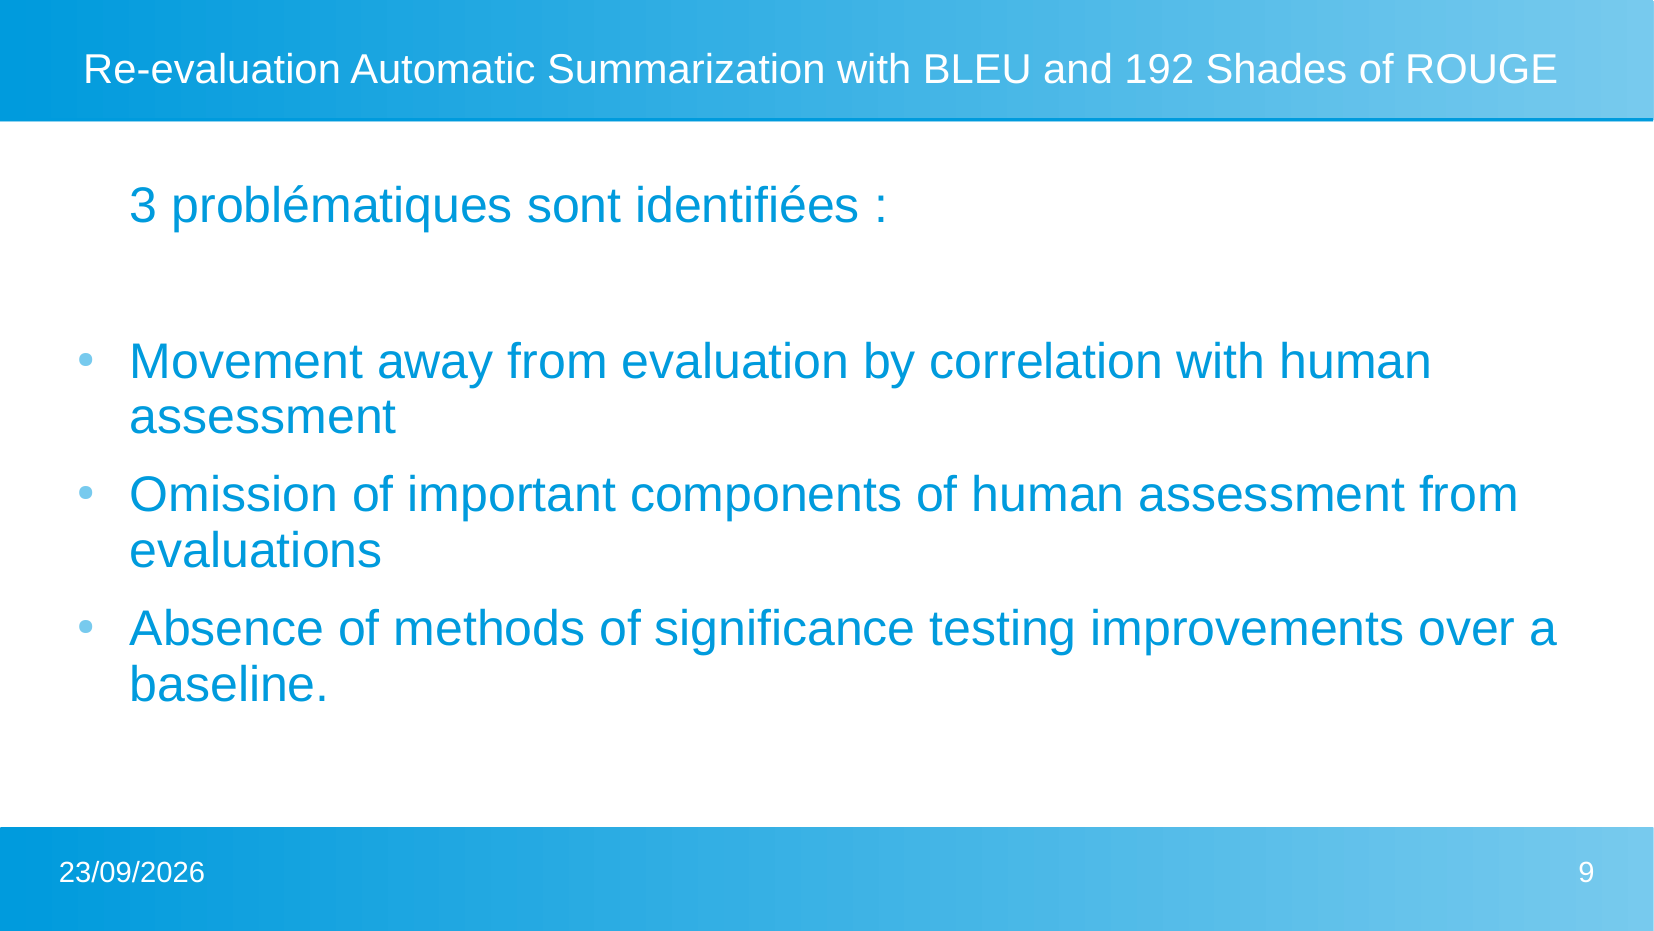

# Re-evaluation Automatic Summarization with BLEU and 192 Shades of ROUGE
3 problématiques sont identifiées :
Movement away from evaluation by correlation with human assessment
Omission of important components of human assessment from evaluations
Absence of methods of significance testing improvements over a baseline.
9